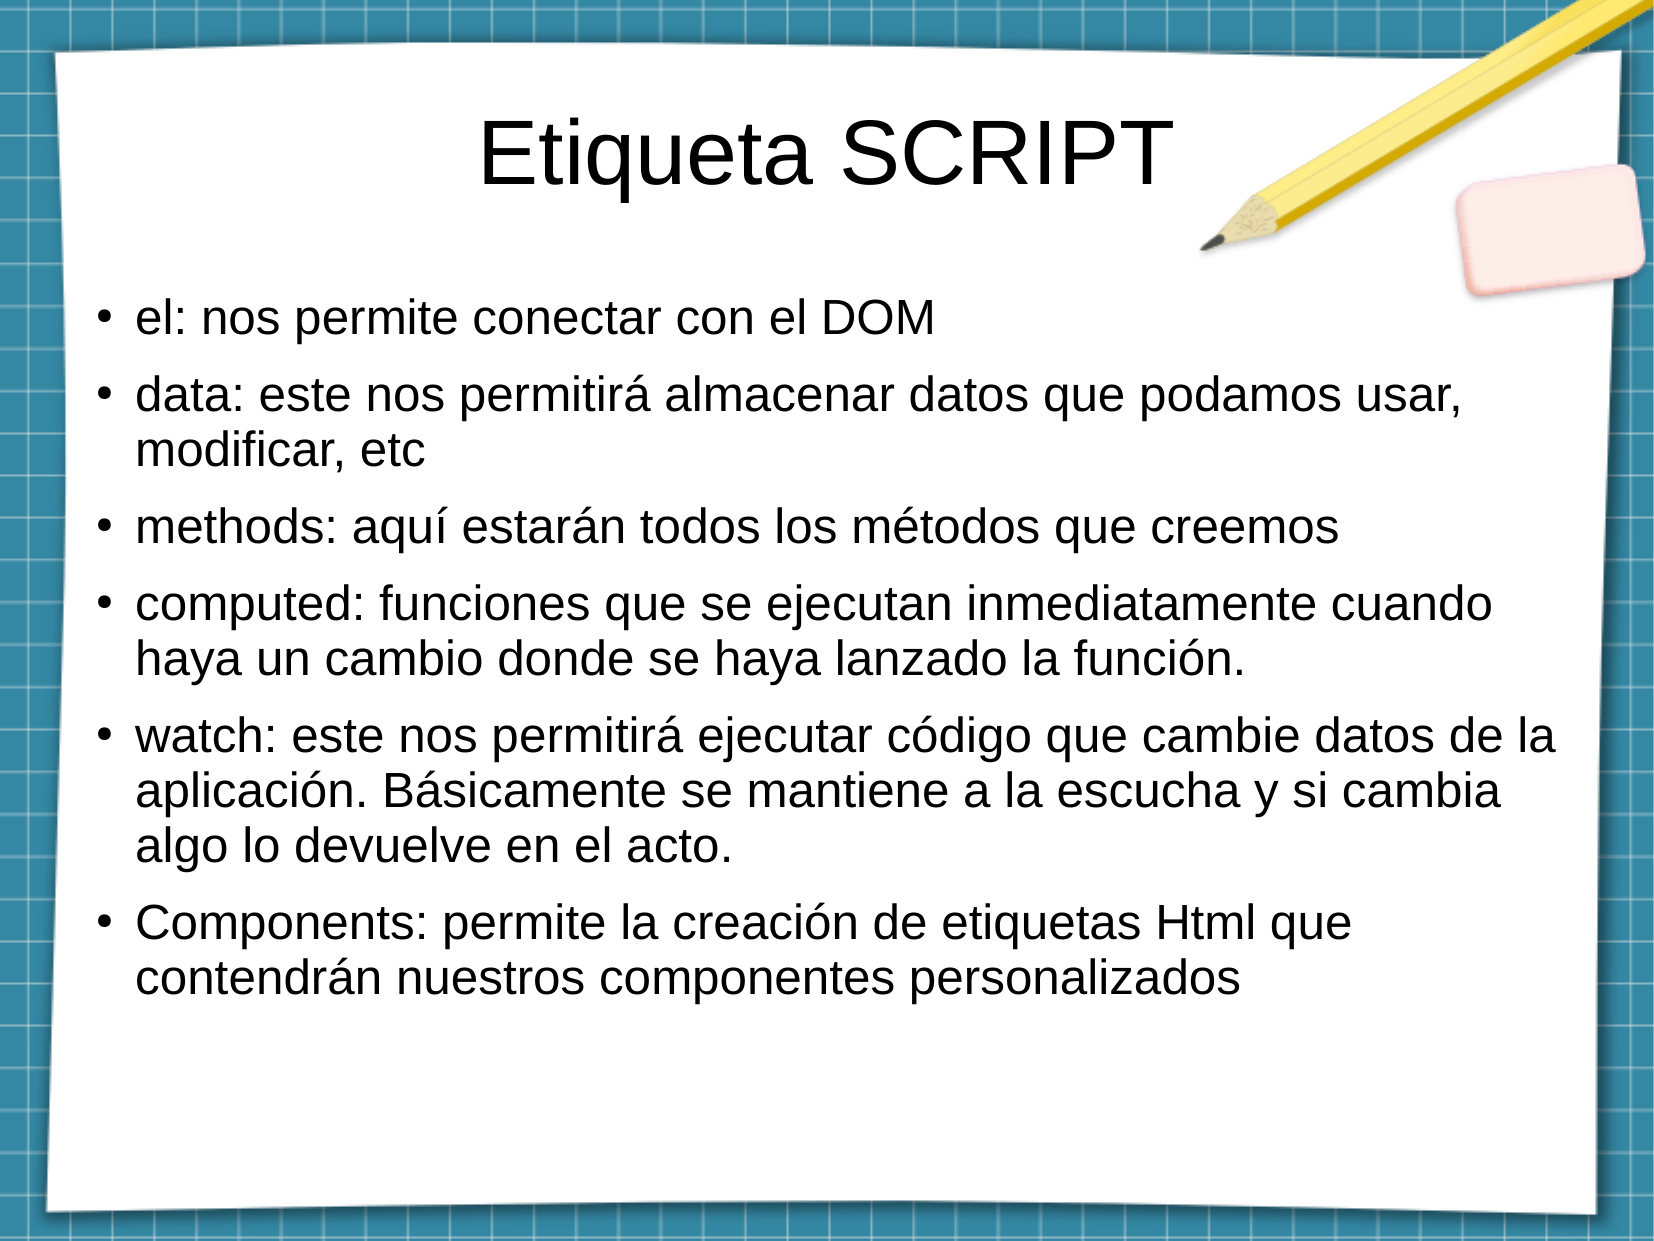

# Etiqueta SCRIPT
el: nos permite conectar con el DOM
data: este nos permitirá almacenar datos que podamos usar, modificar, etc
methods: aquí estarán todos los métodos que creemos
computed: funciones que se ejecutan inmediatamente cuando haya un cambio donde se haya lanzado la función.
watch: este nos permitirá ejecutar código que cambie datos de la aplicación. Básicamente se mantiene a la escucha y si cambia algo lo devuelve en el acto.
Components: permite la creación de etiquetas Html que contendrán nuestros componentes personalizados